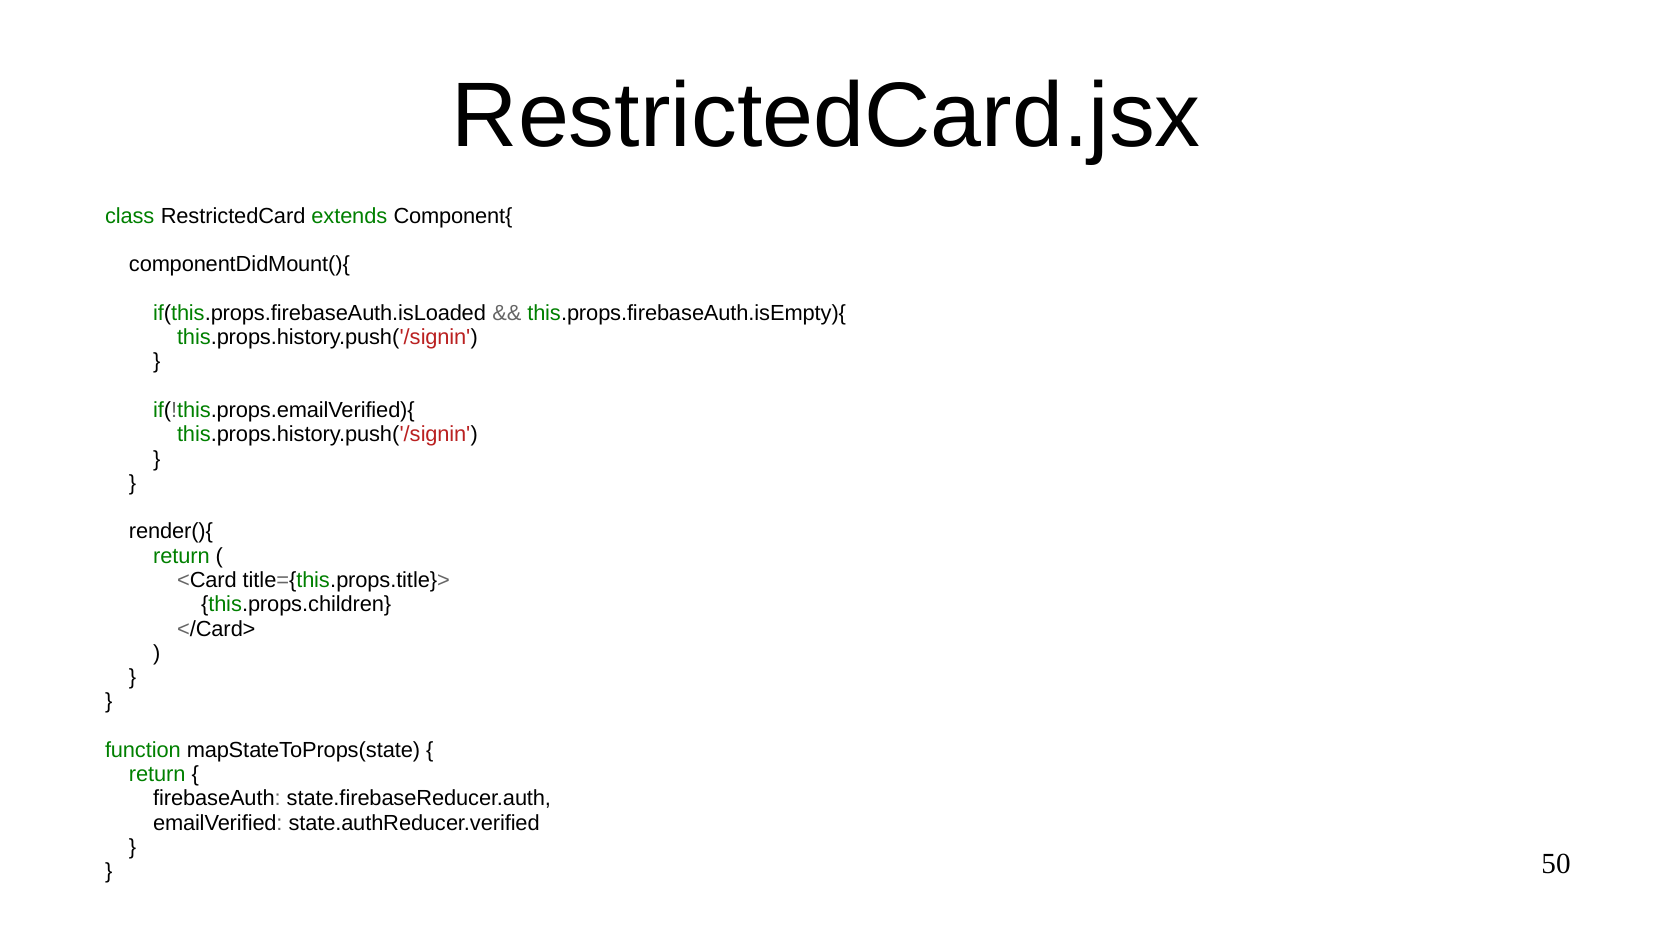

# RestrictedCard.jsx
class RestrictedCard extends Component{
 componentDidMount(){
 if(this.props.firebaseAuth.isLoaded && this.props.firebaseAuth.isEmpty){
 this.props.history.push('/signin')
 }
 if(!this.props.emailVerified){
 this.props.history.push('/signin')
 }
 }
 render(){
 return (
 <Card title={this.props.title}>
 {this.props.children}
 </Card>
 )
 }
}
function mapStateToProps(state) {
 return {
 firebaseAuth: state.firebaseReducer.auth,
 emailVerified: state.authReducer.verified
 }
}
50